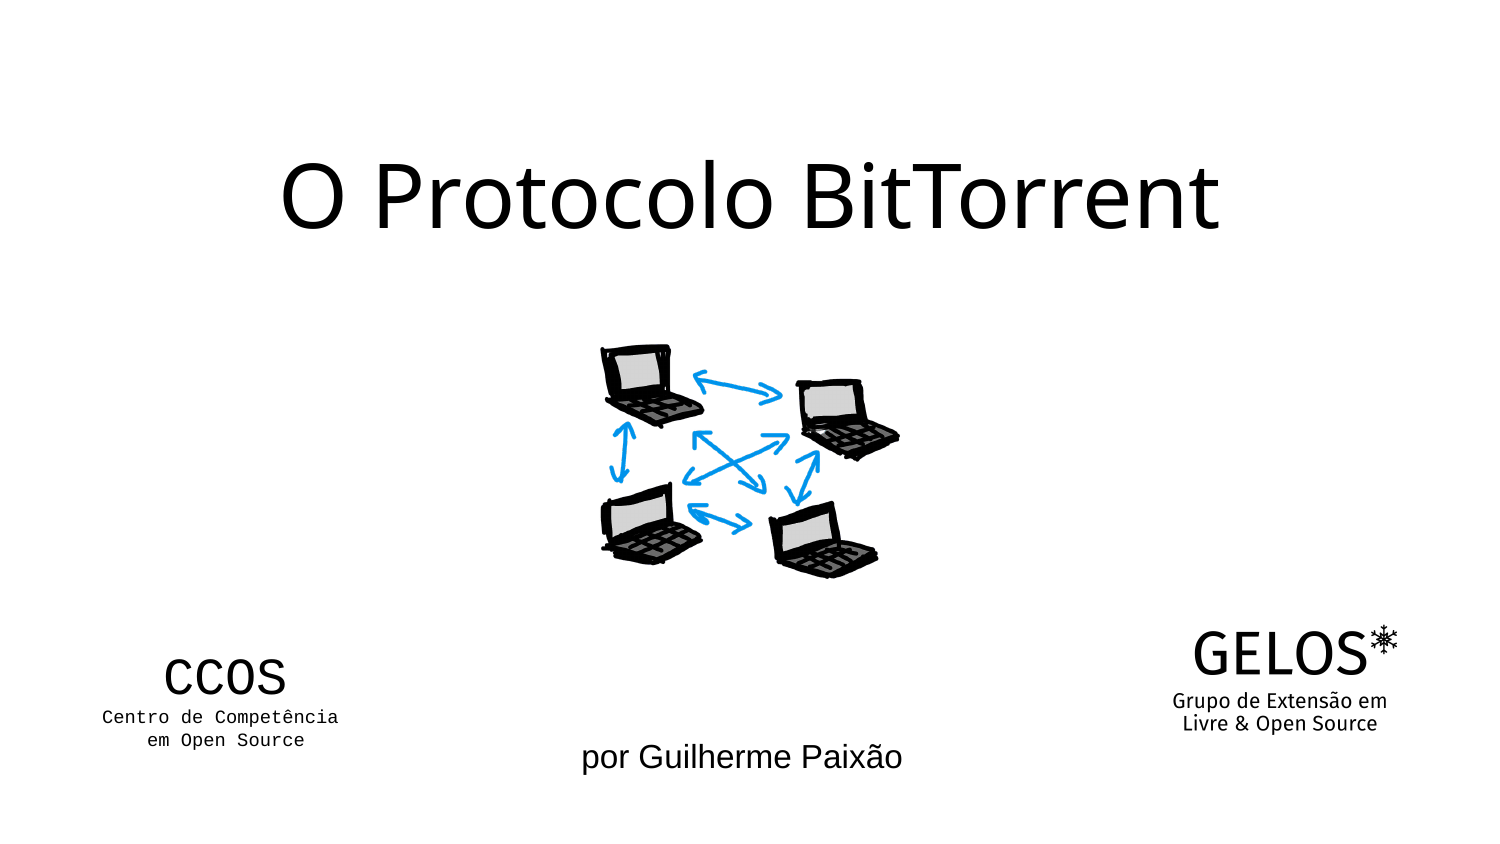

# O Protocolo BitTorrent
CCOS
Centro de Competência
em Open Source
por Guilherme Paixão